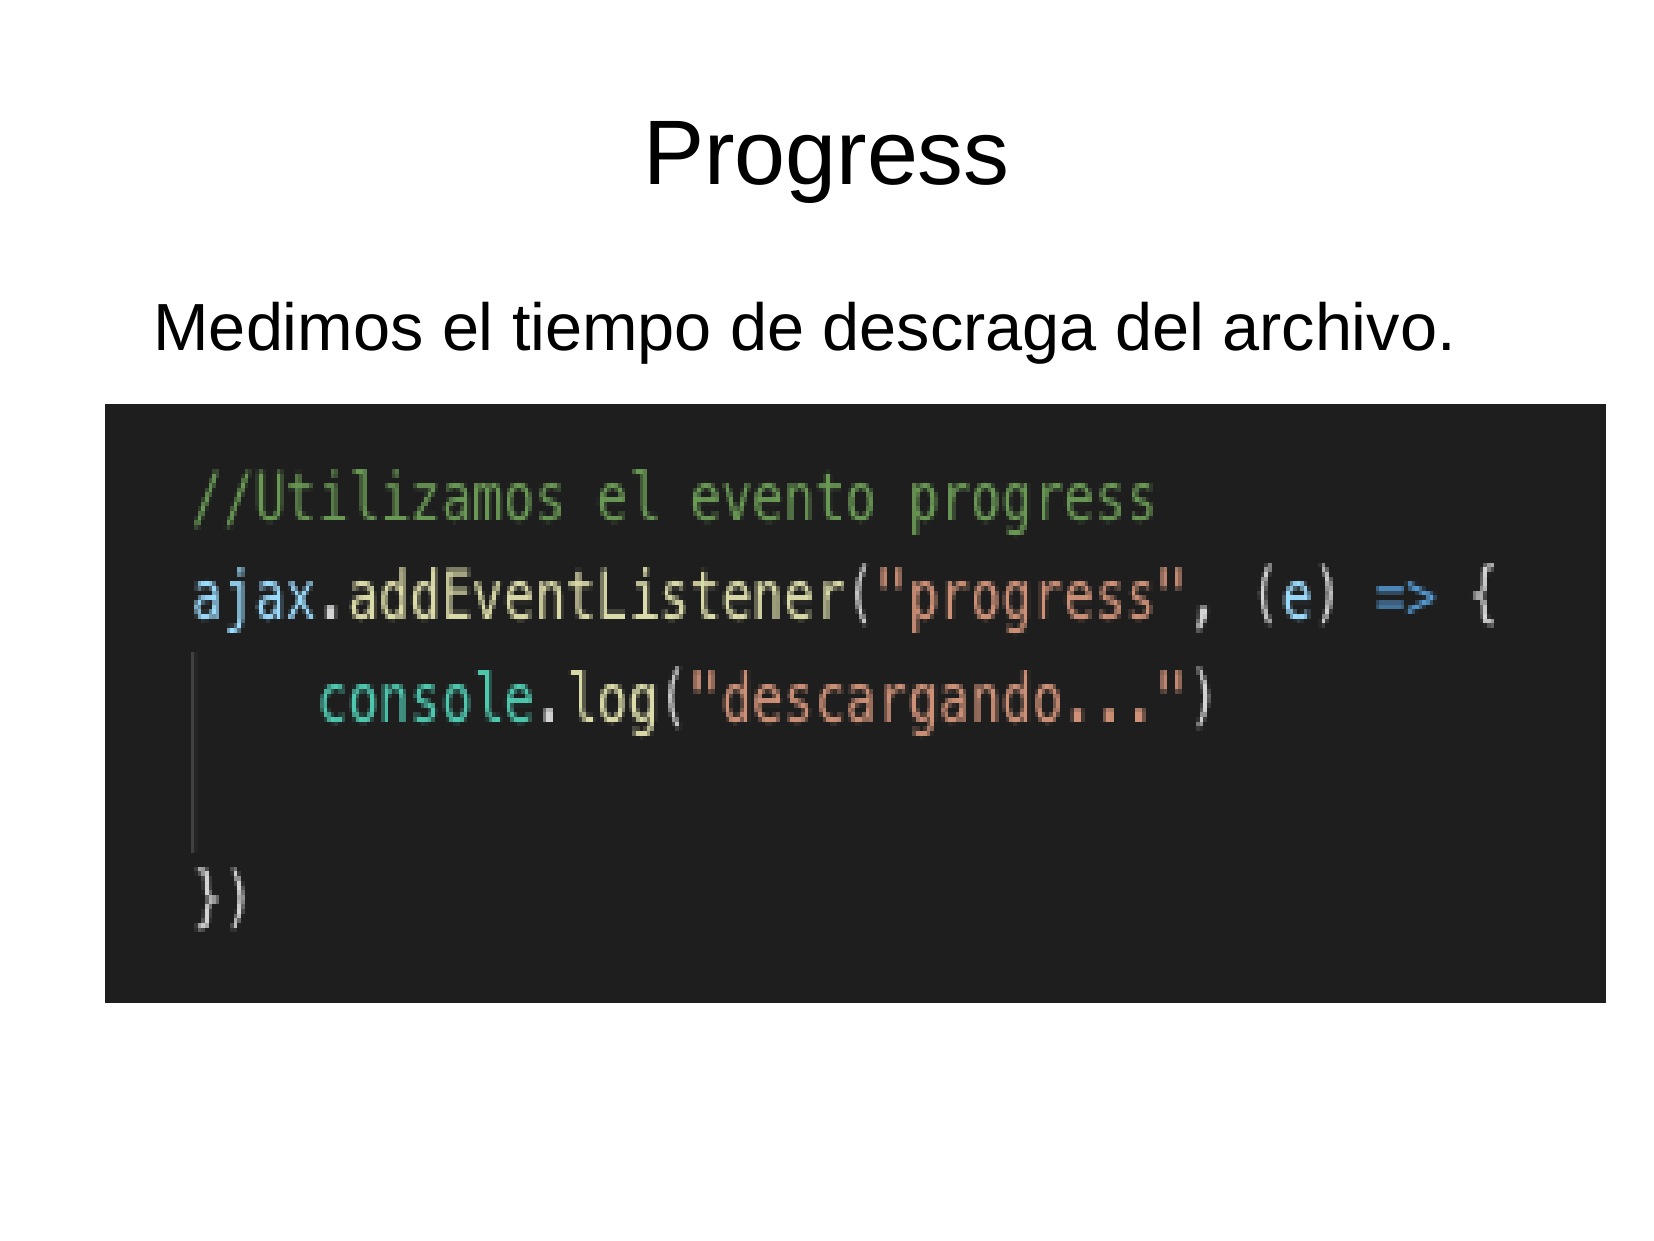

# Progress
Medimos el tiempo de descraga del archivo.